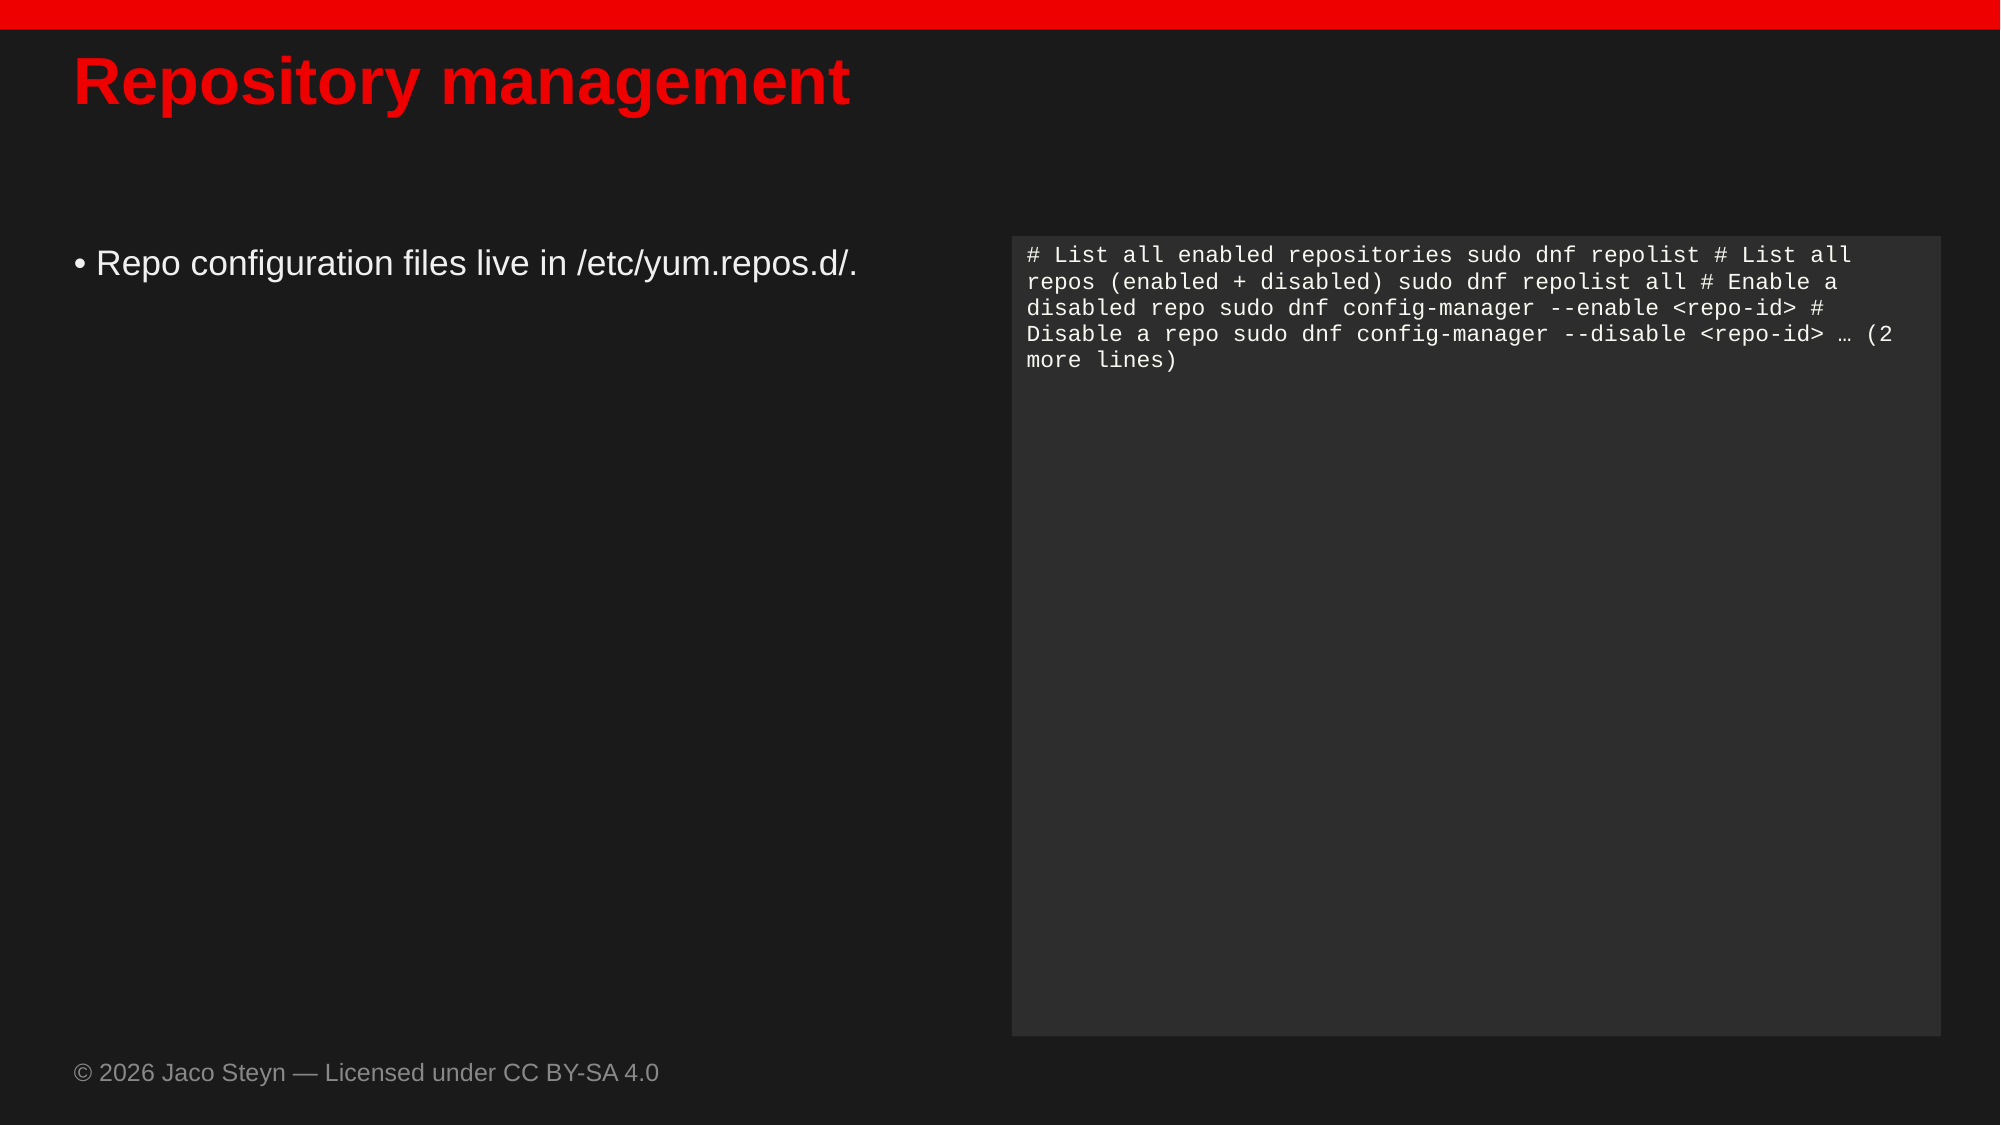

Repository management
• Repo configuration files live in /etc/yum.repos.d/.
# List all enabled repositories sudo dnf repolist # List all repos (enabled + disabled) sudo dnf repolist all # Enable a disabled repo sudo dnf config-manager --enable <repo-id> # Disable a repo sudo dnf config-manager --disable <repo-id> … (2 more lines)
© 2026 Jaco Steyn — Licensed under CC BY-SA 4.0